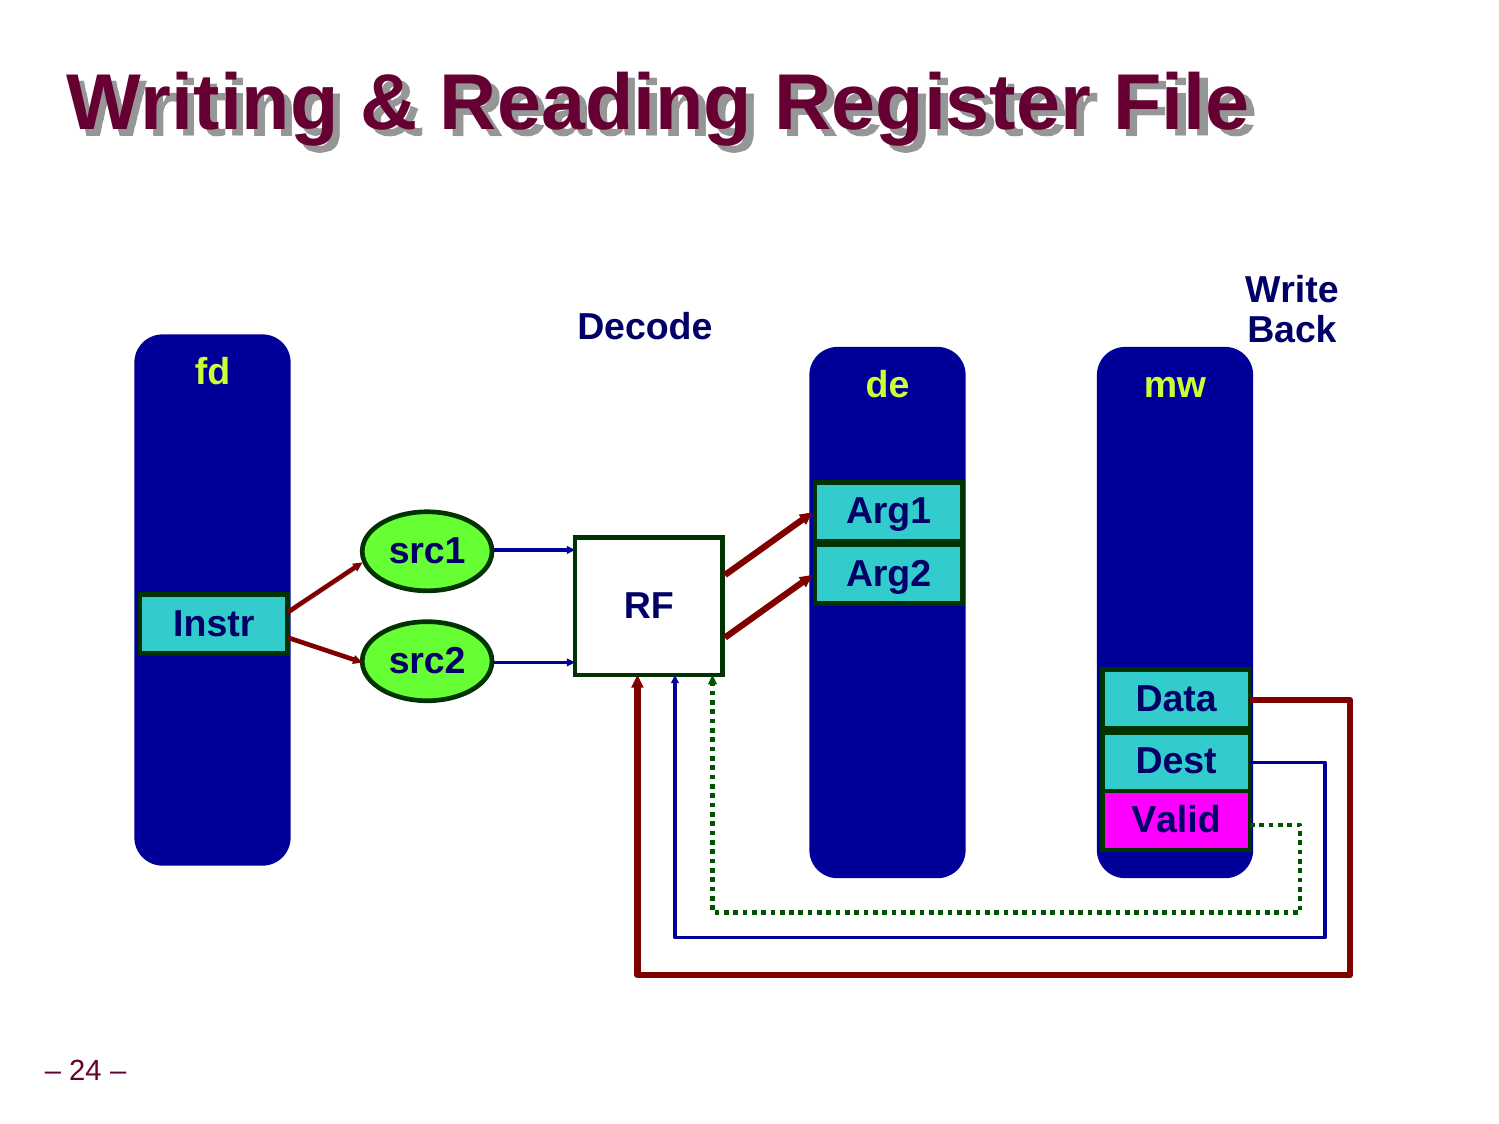

# Writing & Reading Register File
Write
Back
Decode
fd
Instr
de
Arg1
Arg2
mw
Data
Dest
Valid
src1
RF
src2